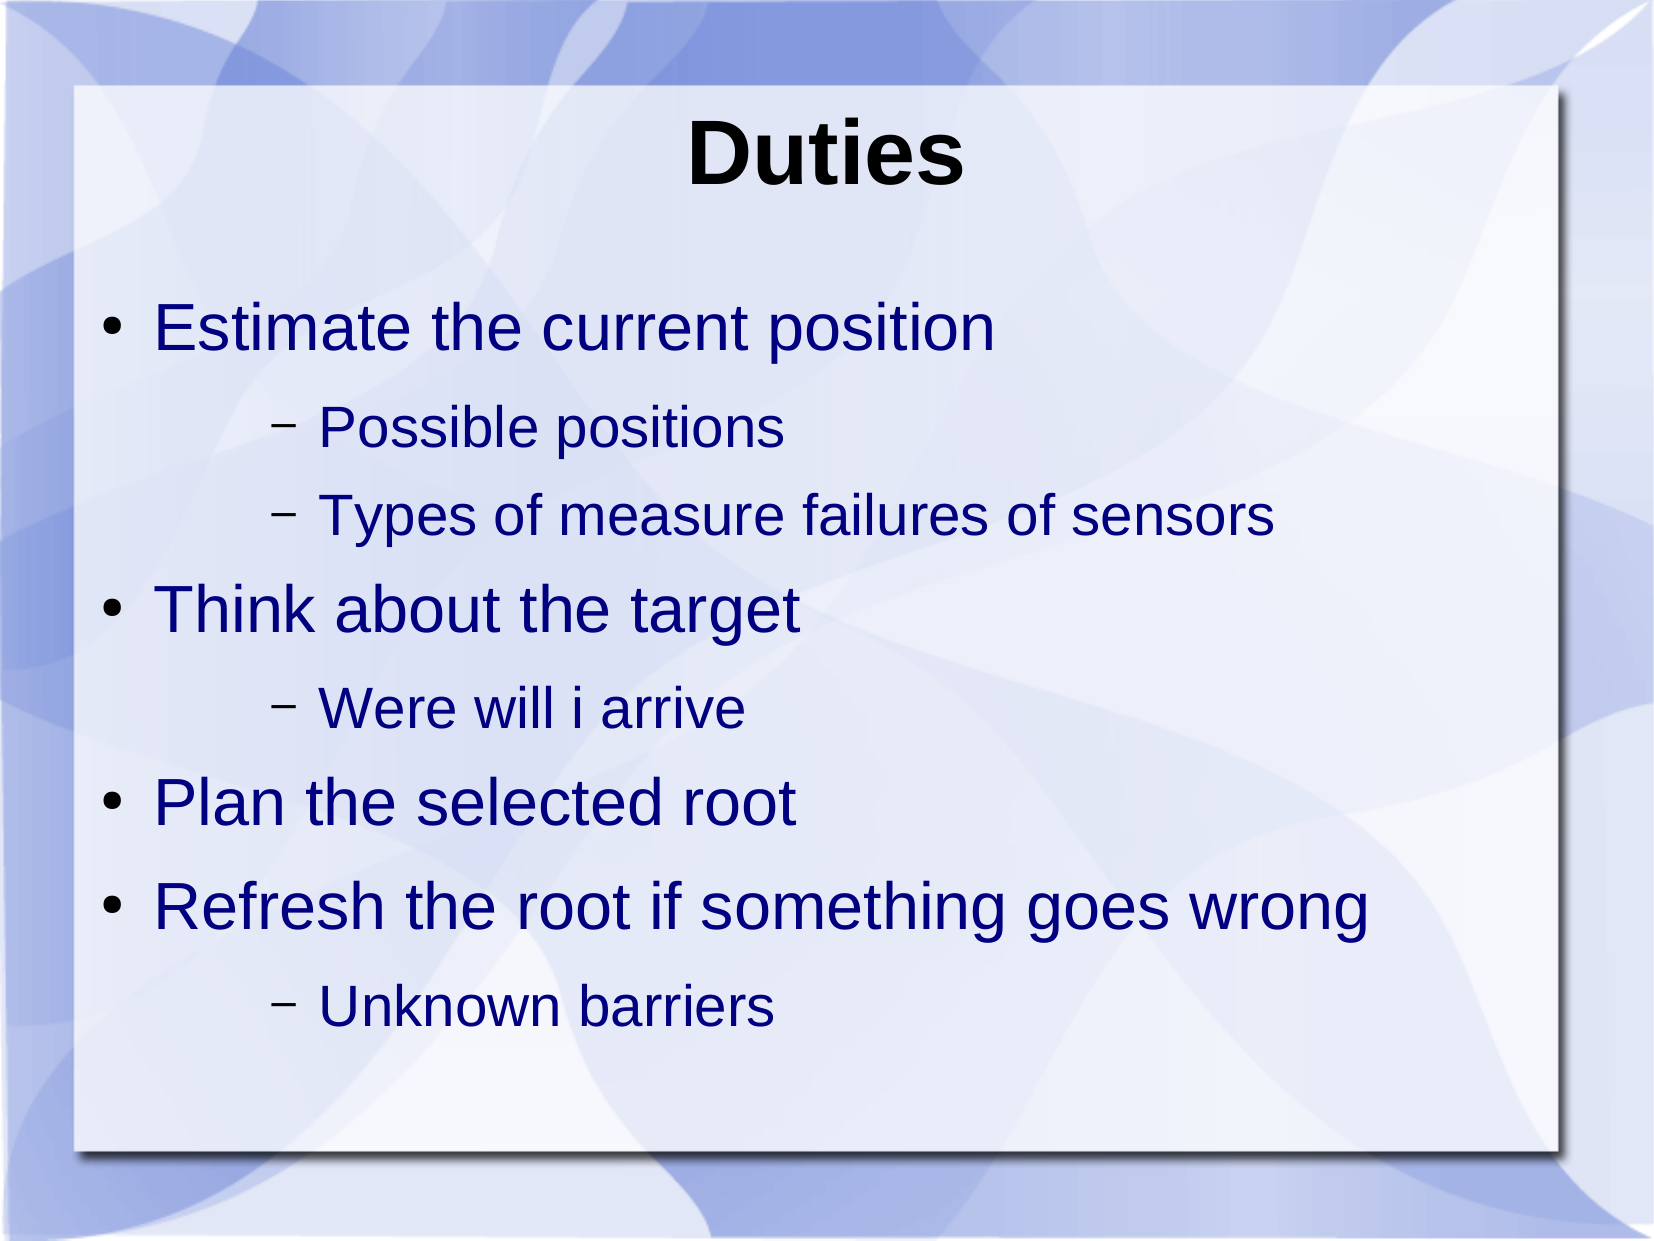

# Duties
Estimate the current position
Possible positions
Types of measure failures of sensors
Think about the target
Were will i arrive
Plan the selected root
Refresh the root if something goes wrong
Unknown barriers